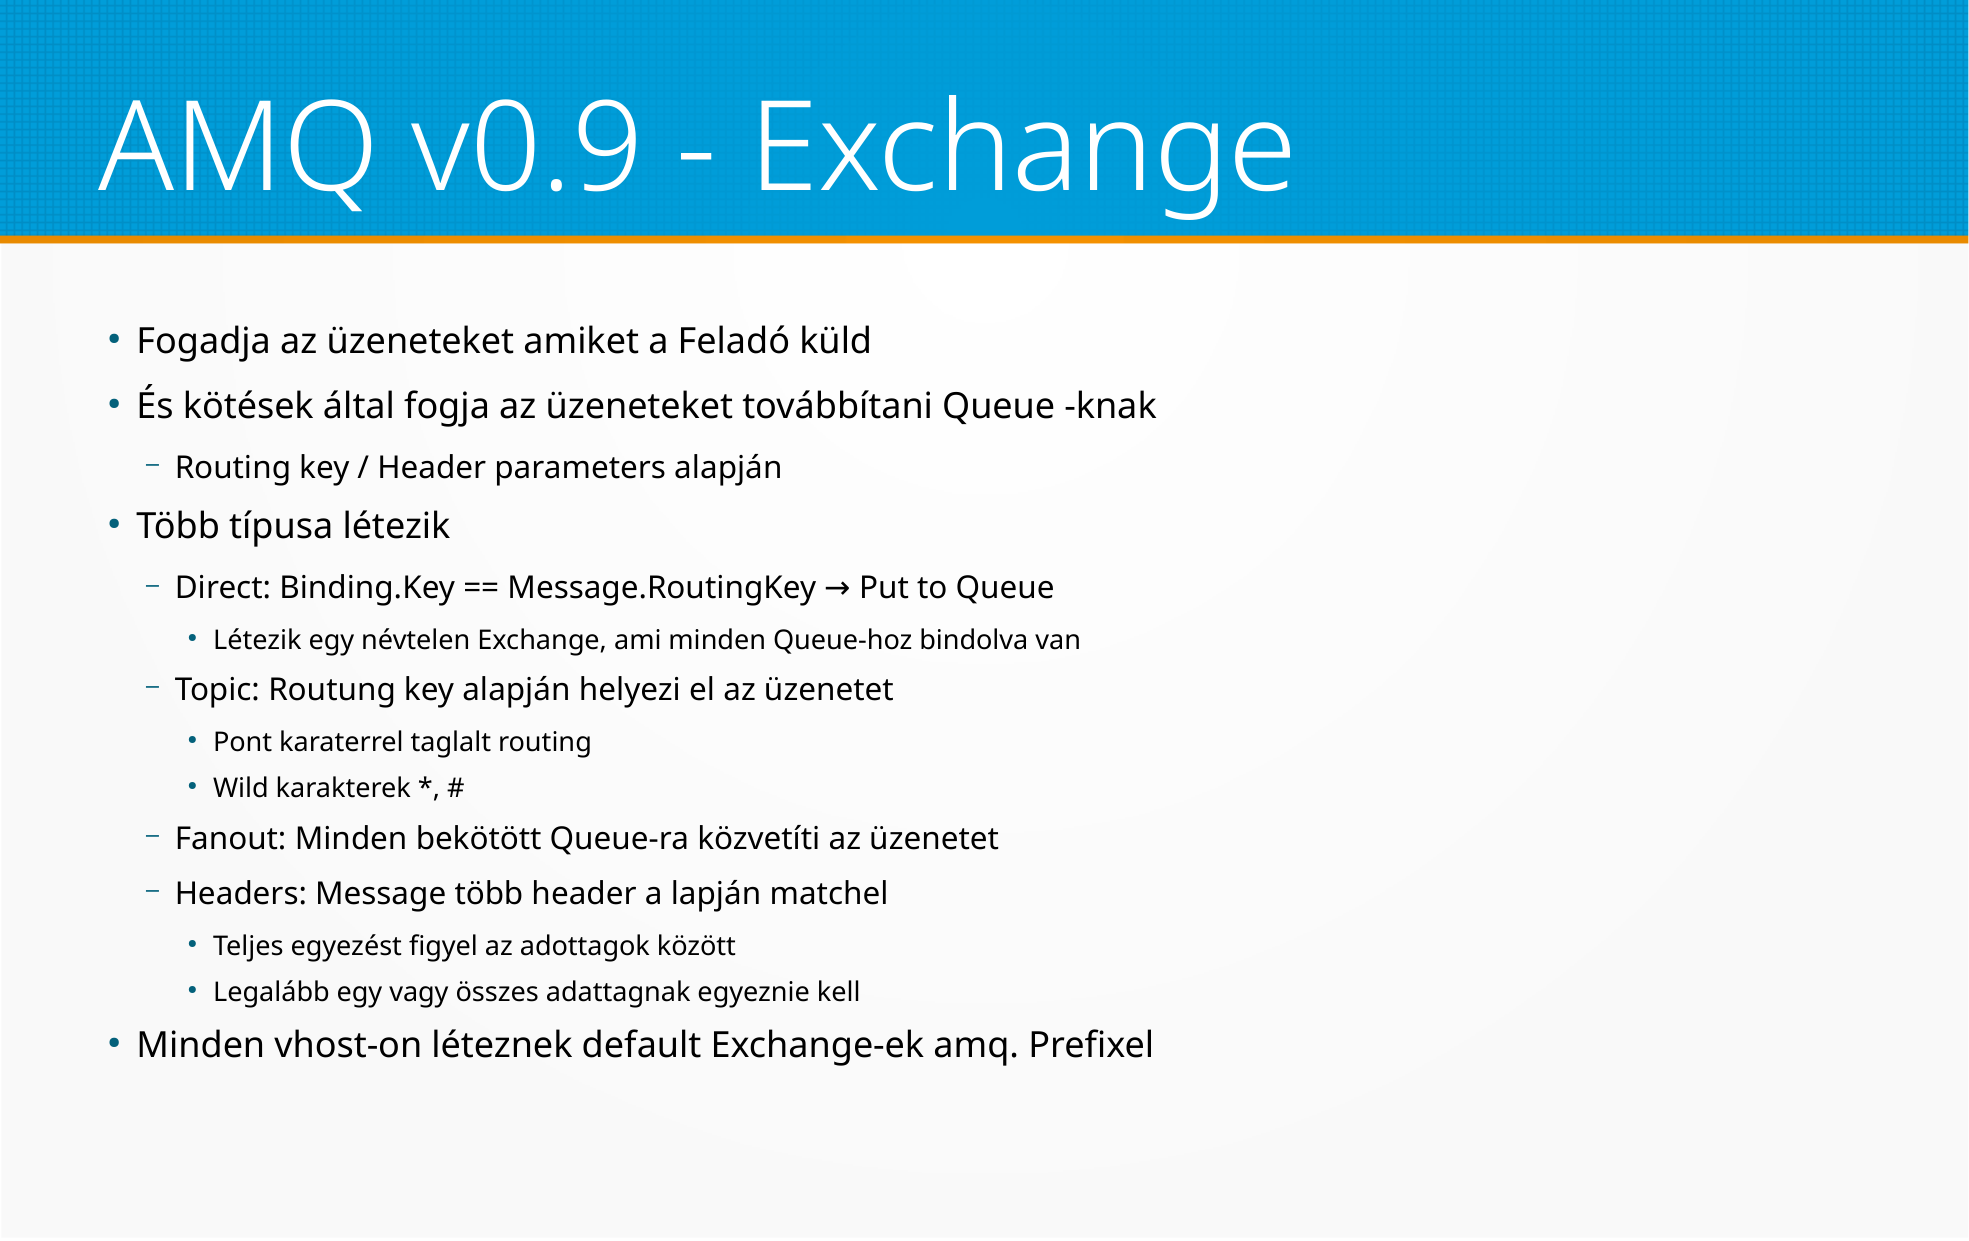

# AMQ v0.9 - Exchange
Fogadja az üzeneteket amiket a Feladó küld
És kötések által fogja az üzeneteket továbbítani Queue -knak
Routing key / Header parameters alapján
Több típusa létezik
Direct: Binding.Key == Message.RoutingKey → Put to Queue
Létezik egy névtelen Exchange, ami minden Queue-hoz bindolva van
Topic: Routung key alapján helyezi el az üzenetet
Pont karaterrel taglalt routing
Wild karakterek *, #
Fanout: Minden bekötött Queue-ra közvetíti az üzenetet
Headers: Message több header a lapján matchel
Teljes egyezést figyel az adottagok között
Legalább egy vagy összes adattagnak egyeznie kell
Minden vhost-on léteznek default Exchange-ek amq. Prefixel